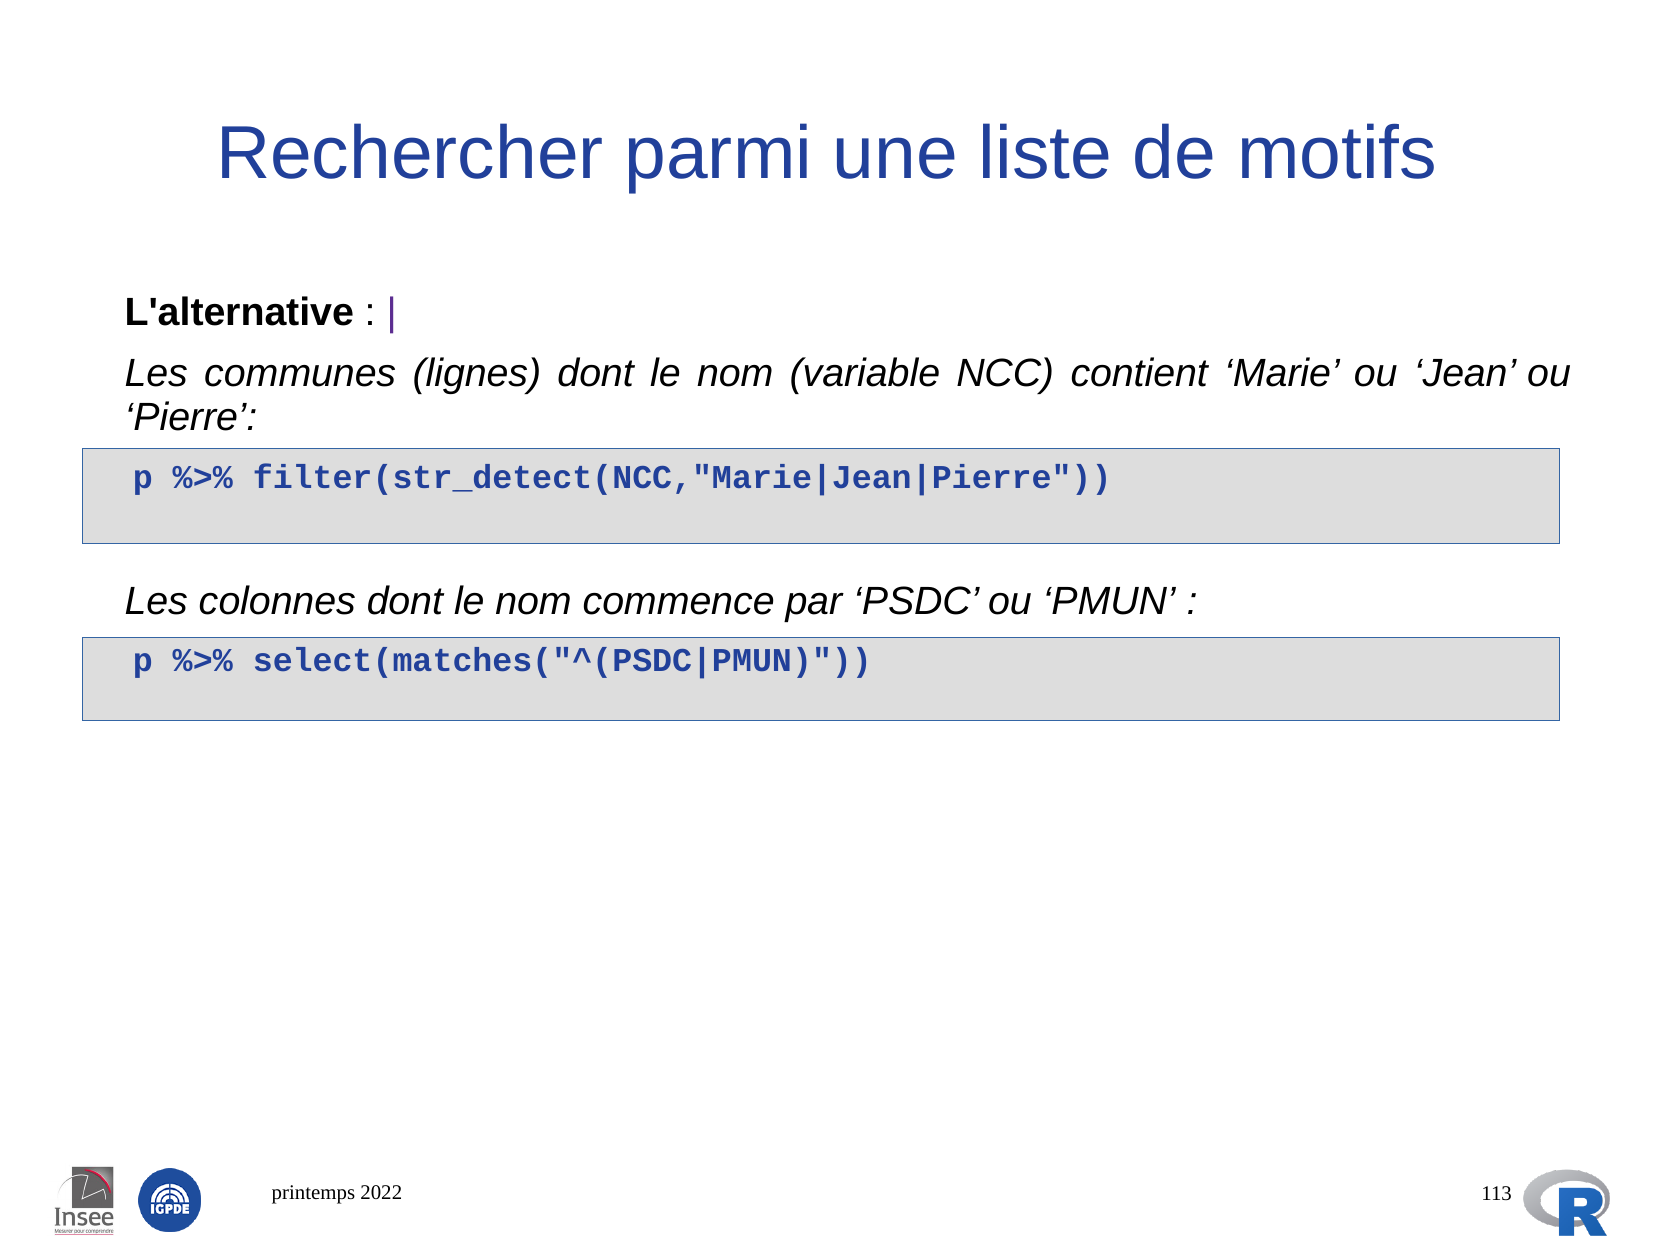

Rechercher parmi une liste de motifs
# L'alternative : |
Les communes (lignes) dont le nom (variable NCC) contient ‘Marie’ ou ‘Jean’ ou ‘Pierre’:
Les colonnes dont le nom commence par ‘PSDC’ ou ‘PMUN’ :
p %>% filter(str_detect(NCC,"Marie|Jean|Pierre"))
p %>% select(matches("^(PSDC|PMUN)"))
printemps 2022
113